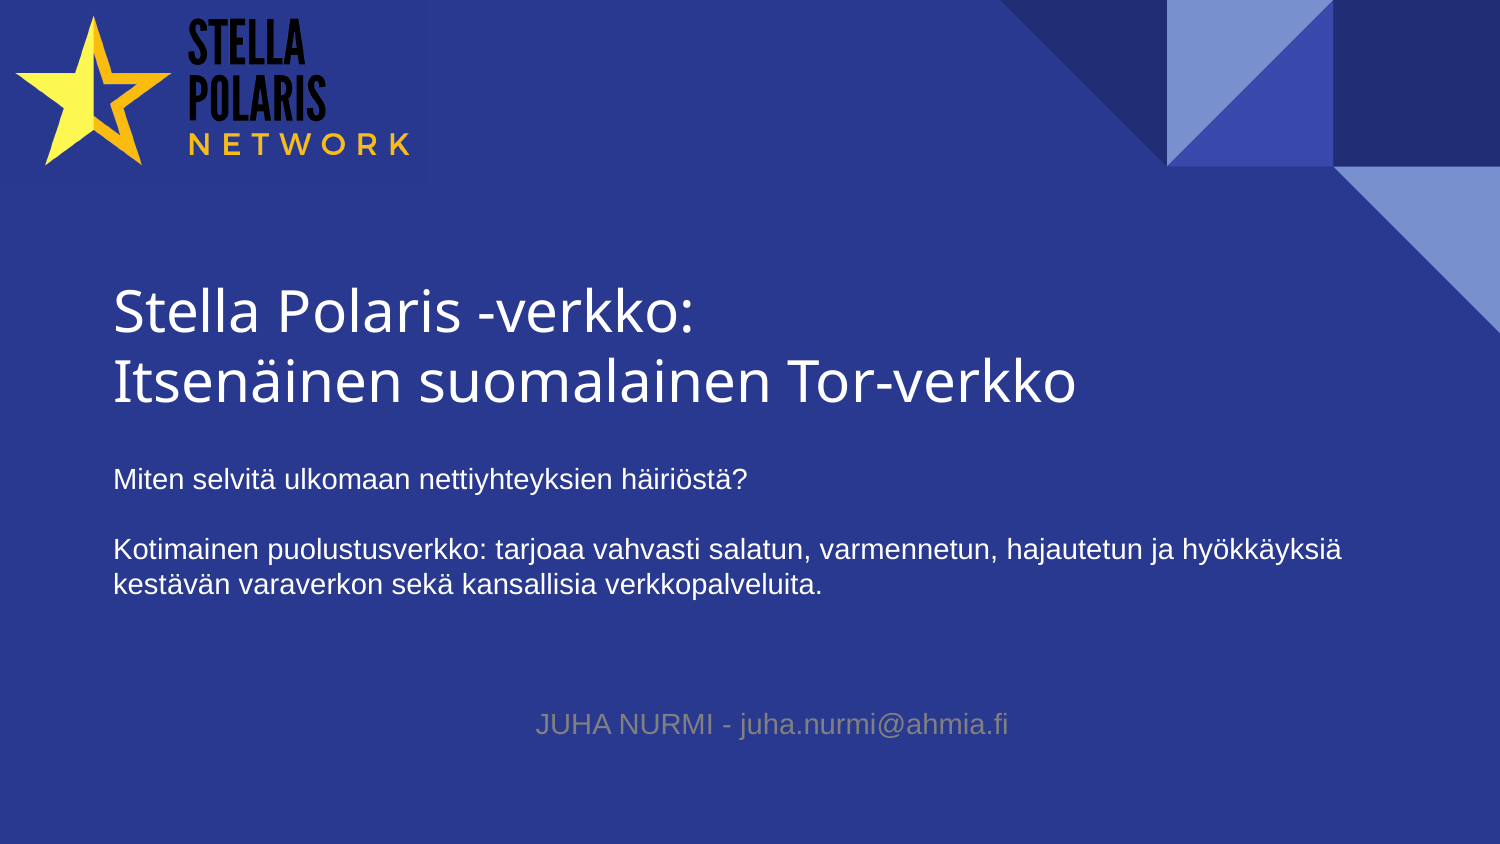

# Stella Polaris -verkko: Itsenäinen suomalainen Tor-verkko
Miten selvitä ulkomaan nettiyhteyksien häiriöstä?
Kotimainen puolustusverkko: tarjoaa vahvasti salatun, varmennetun, hajautetun ja hyökkäyksiä kestävän varaverkon sekä kansallisia verkkopalveluita.
JUHA NURMI - juha.nurmi@ahmia.fi